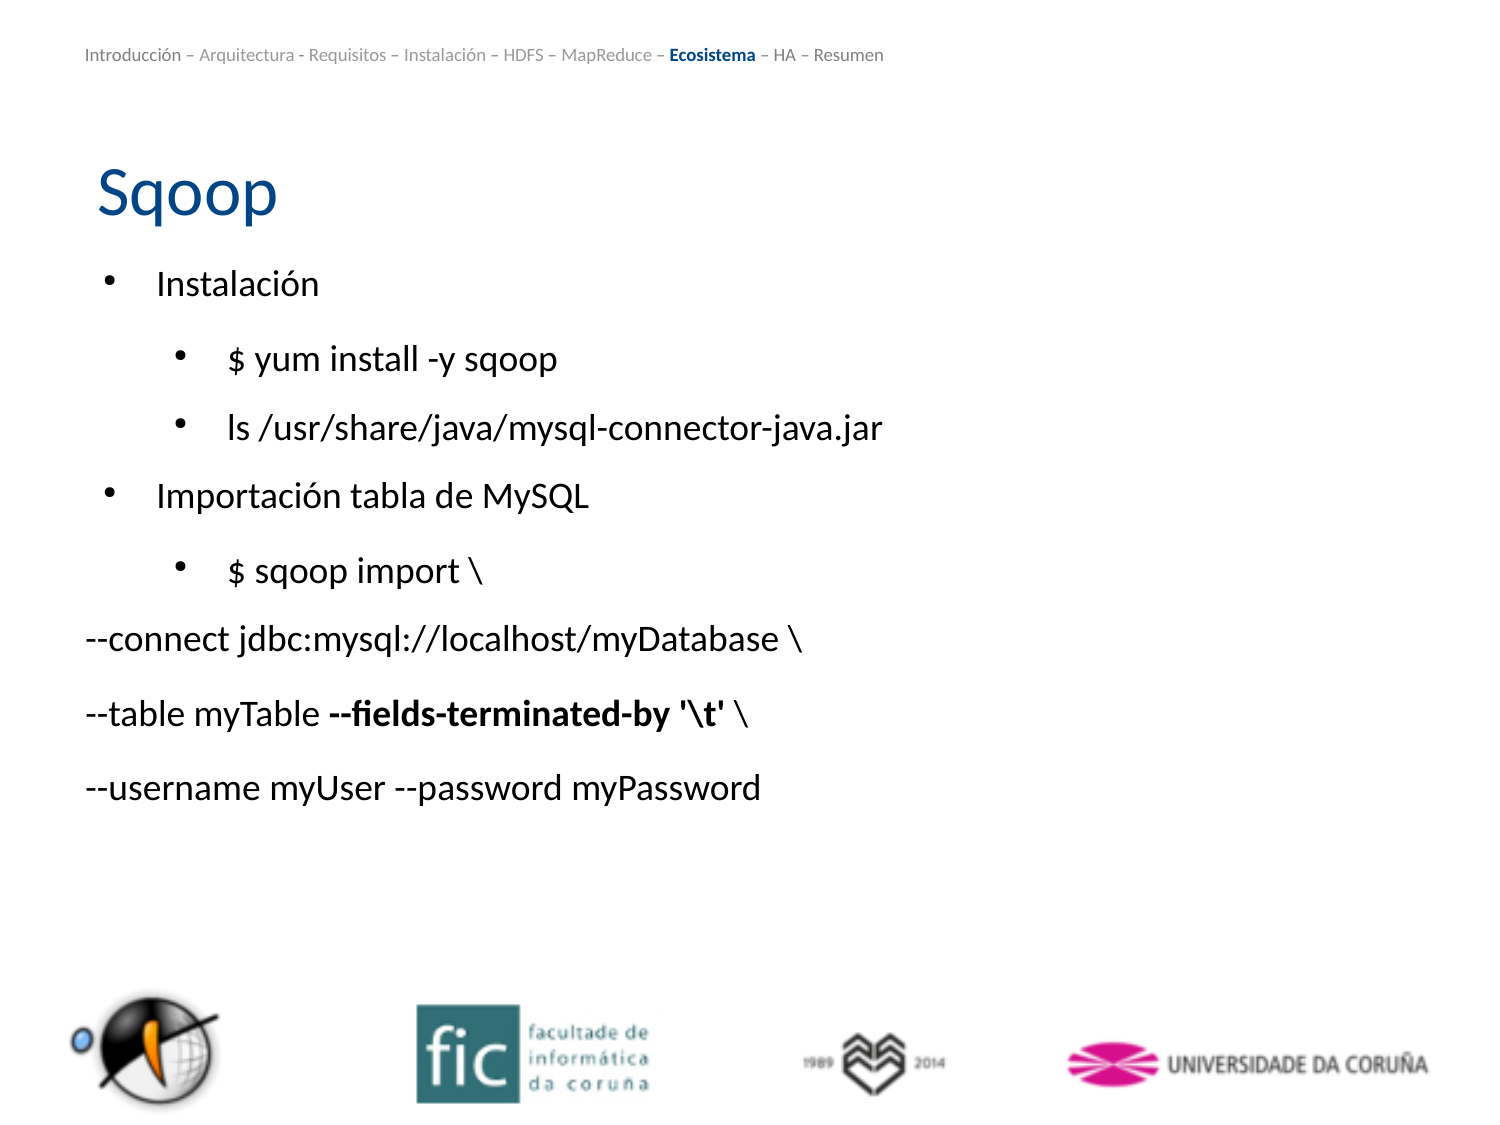

Introducción – Arquitectura - Requisitos – Instalación – HDFS – MapReduce – Ecosistema – HA – Resumen
# Sqoop
Instalación
$ yum install -y sqoop
ls /usr/share/java/mysql-connector-java.jar
Importación tabla de MySQL
$ sqoop import \
--connect jdbc:mysql://localhost/myDatabase \
--table myTable --fields-terminated-by '\t' \
--username myUser --password myPassword